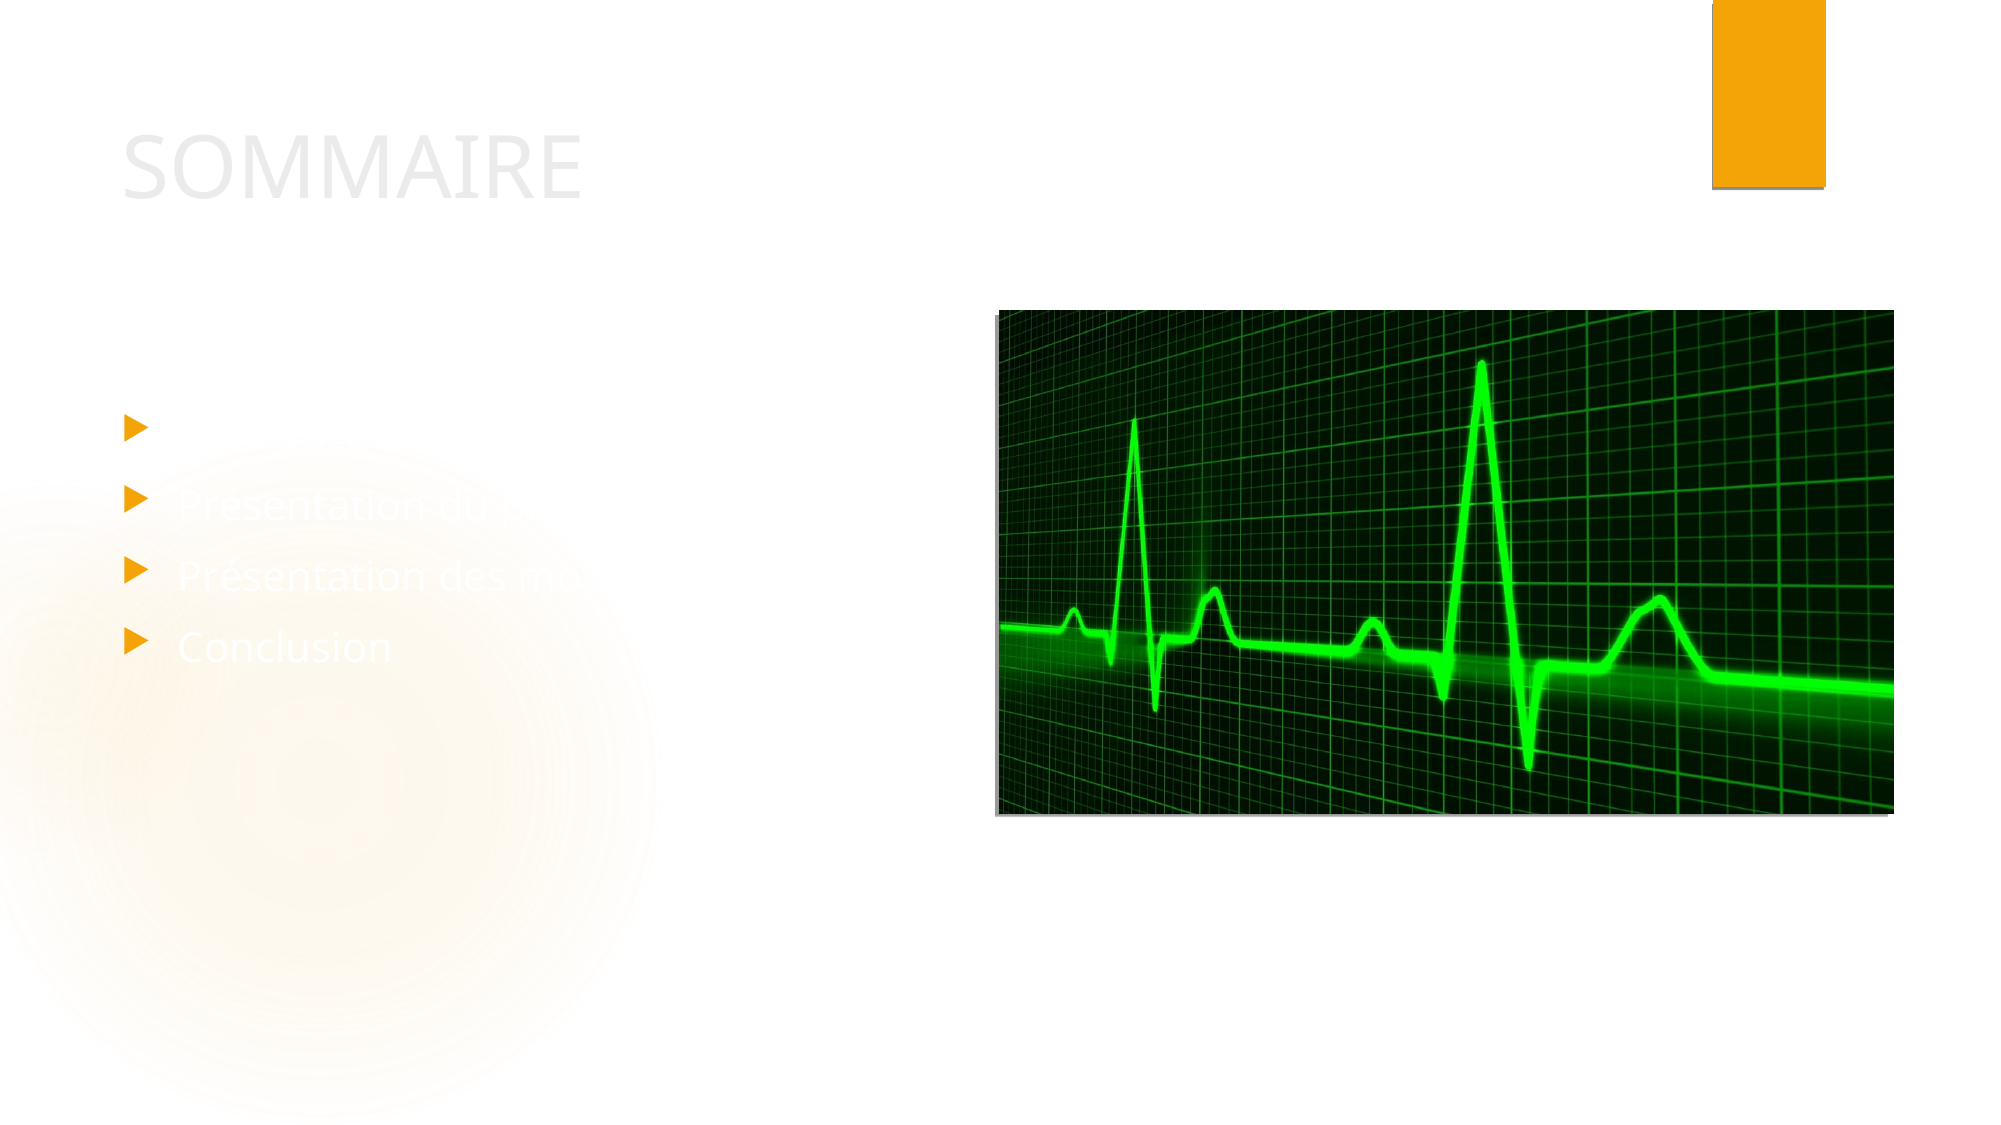

# SOMMAIRE
Introduction
Présentation du projet
Présentation des modules
Conclusion